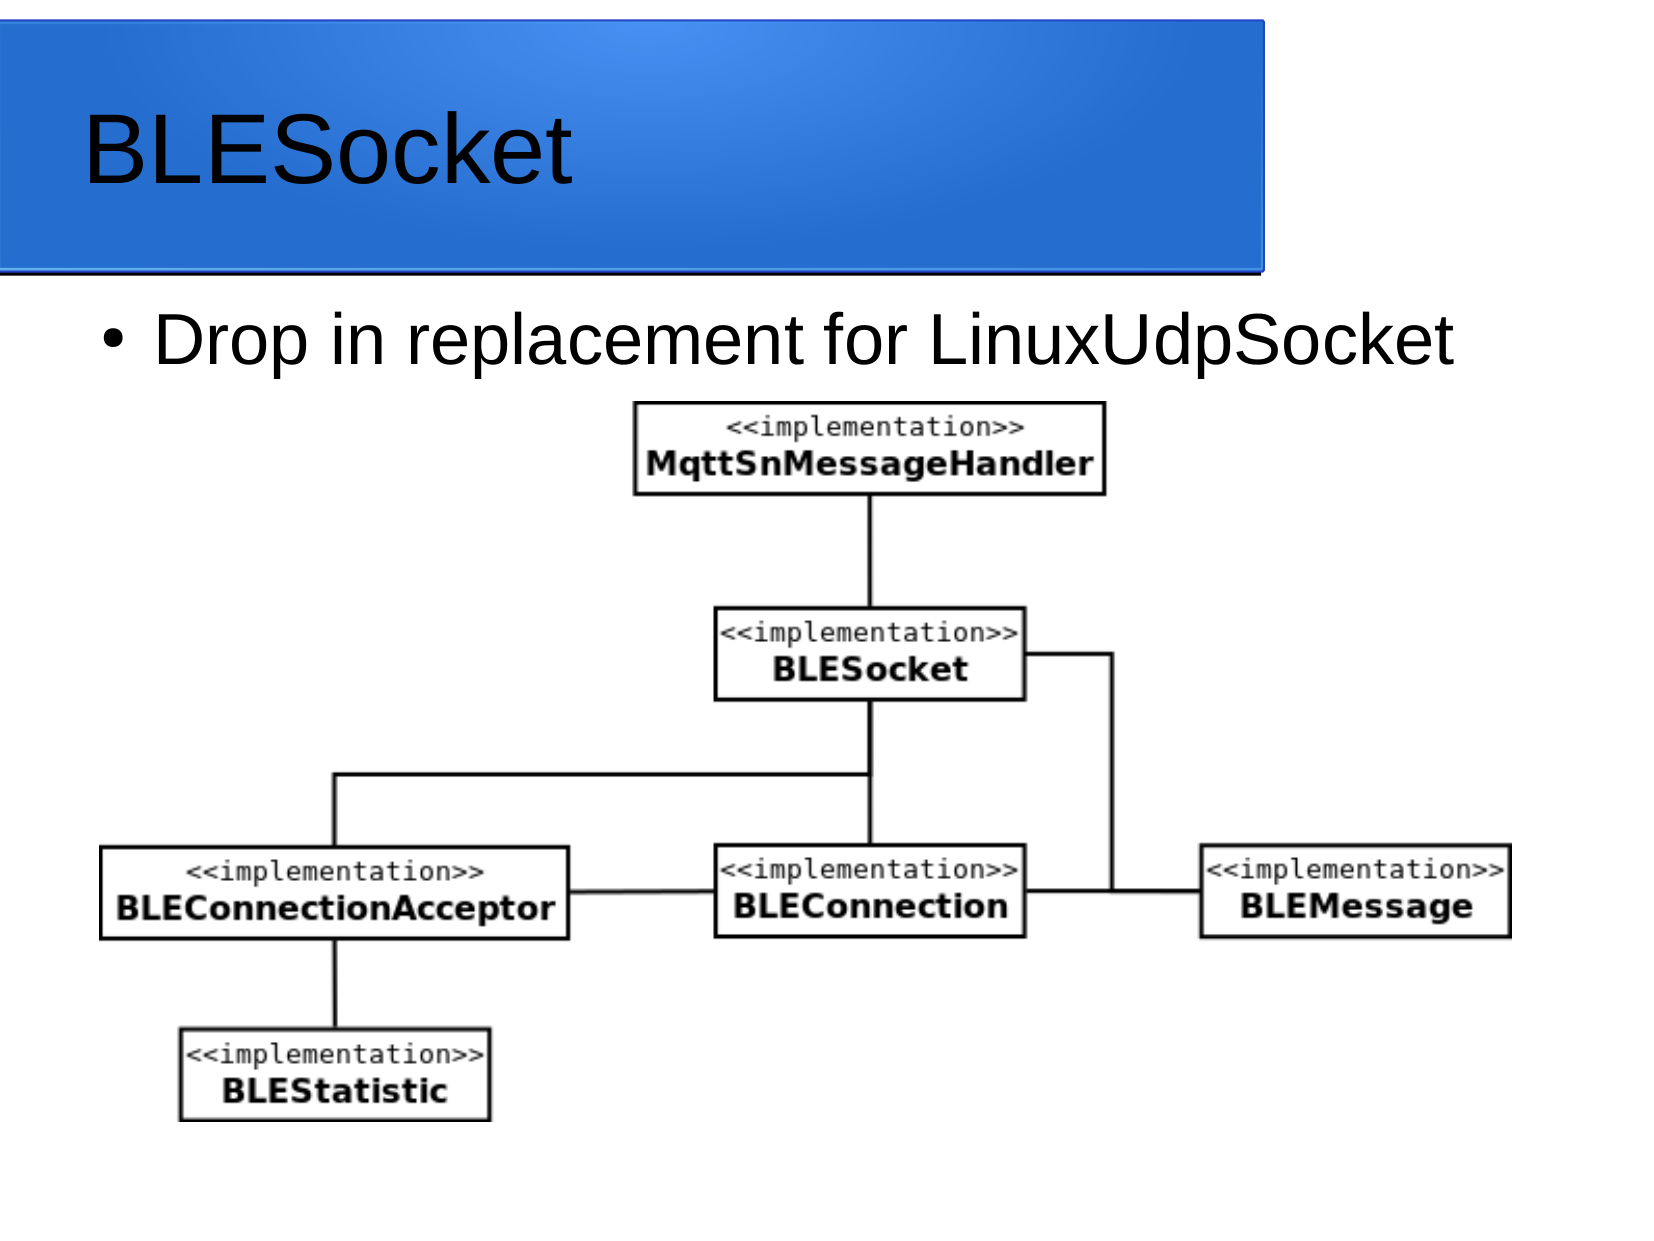

# BLESocket
Drop in replacement for LinuxUdpSocket